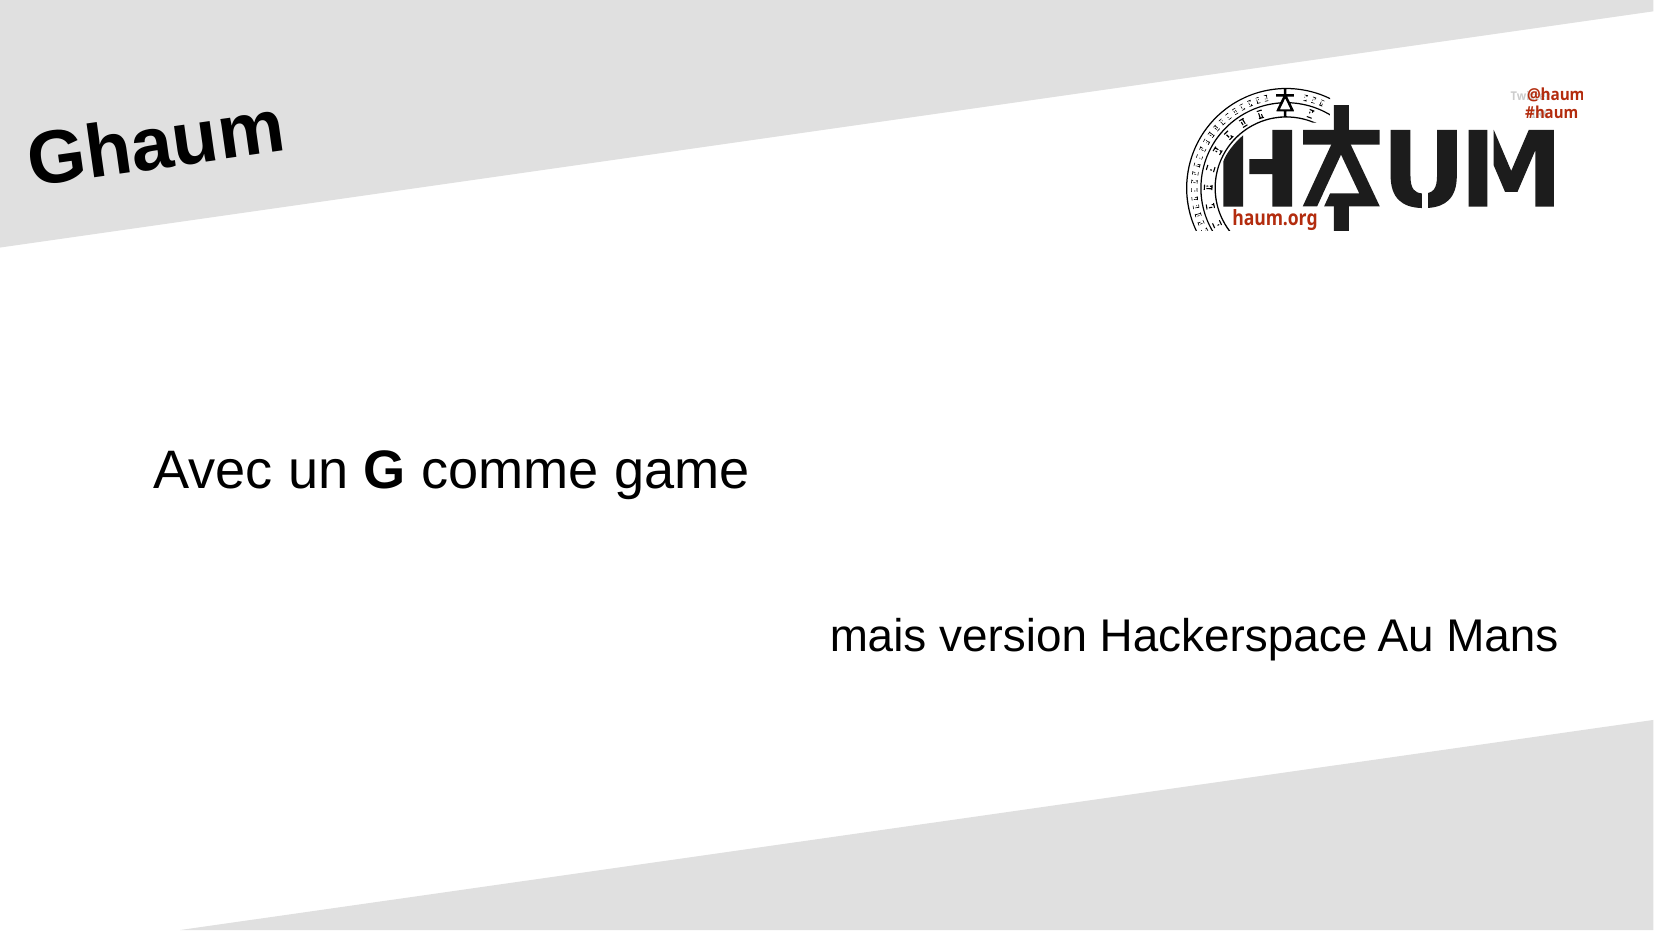

# Ghaum
Avec un G comme game
mais version Hackerspace Au Mans